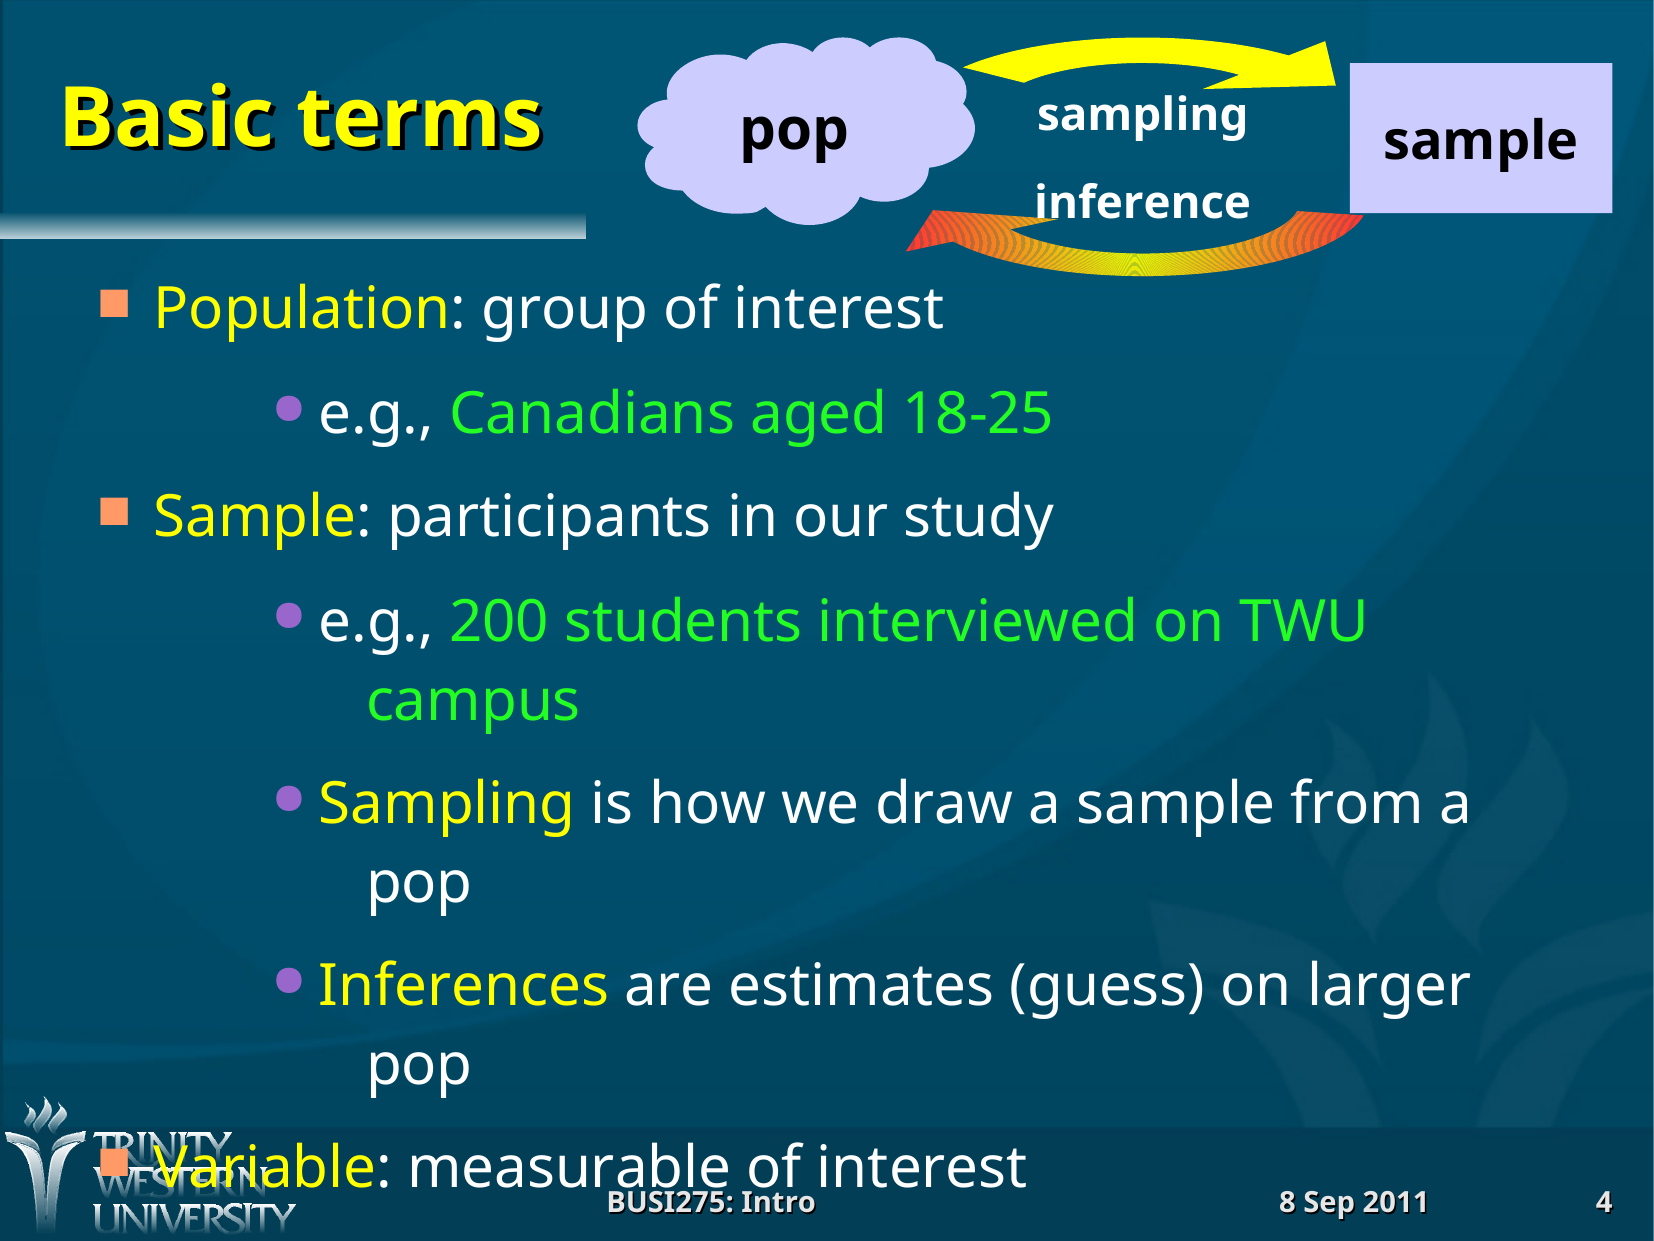

# Basic terms
pop
sampling
sample
inference
Population: group of interest
e.g., Canadians aged 18-25
Sample: participants in our study
e.g., 200 students interviewed on TWU campus
Sampling is how we draw a sample from a pop
Inferences are estimates (guess) on larger pop
Variable: measurable of interest
e.g., “$/mo spent on food”
Observation: value of a variable for a single participant
e.g., Jane spends $200/mo on food
BUSI275: Intro
8 Sep 2011
4